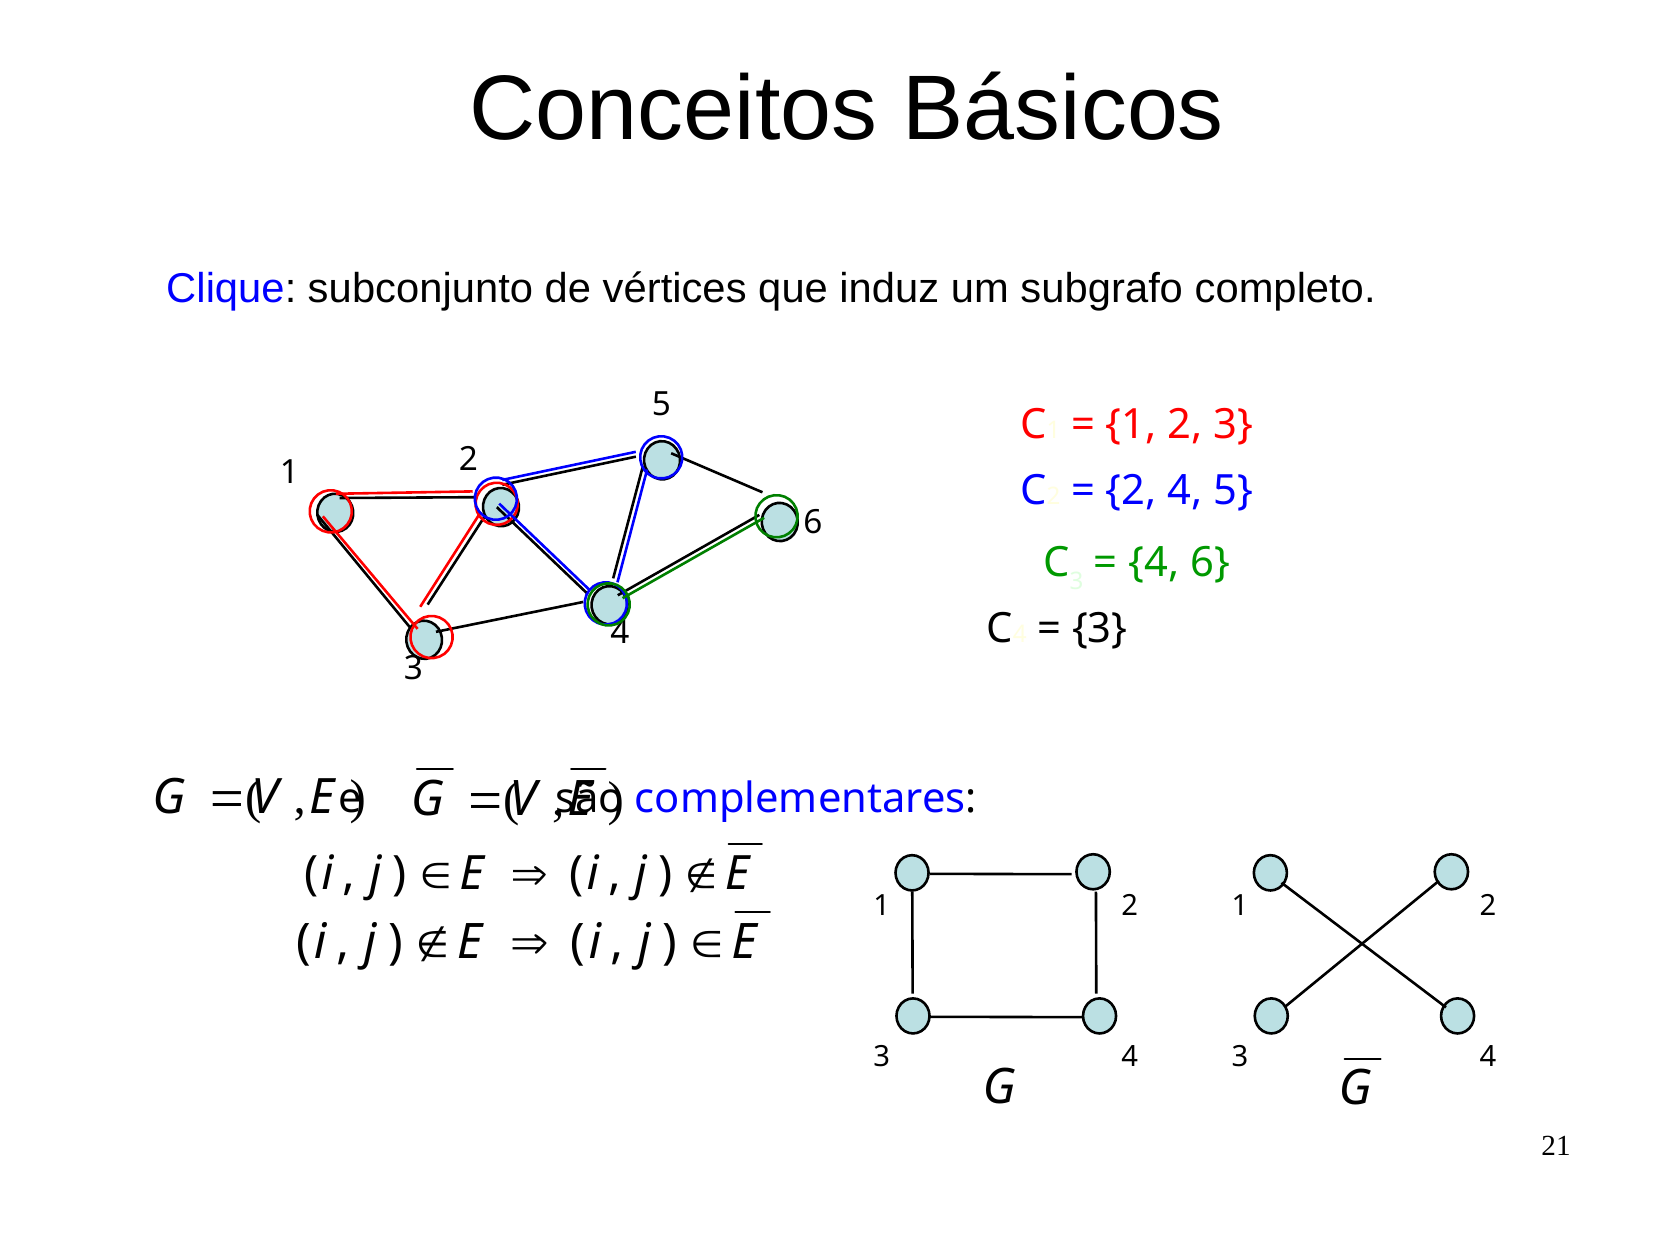

# Conceitos Básicos
Clique: subconjunto de vértices que induz um subgrafo completo.
5
C1 = {1, 2, 3}
2
1
C2 = {2, 4, 5}
6
C3 = {4, 6}
C4 = {3}
4
3
 e são complementares:
1
2
1
2
3
4
3
4
21